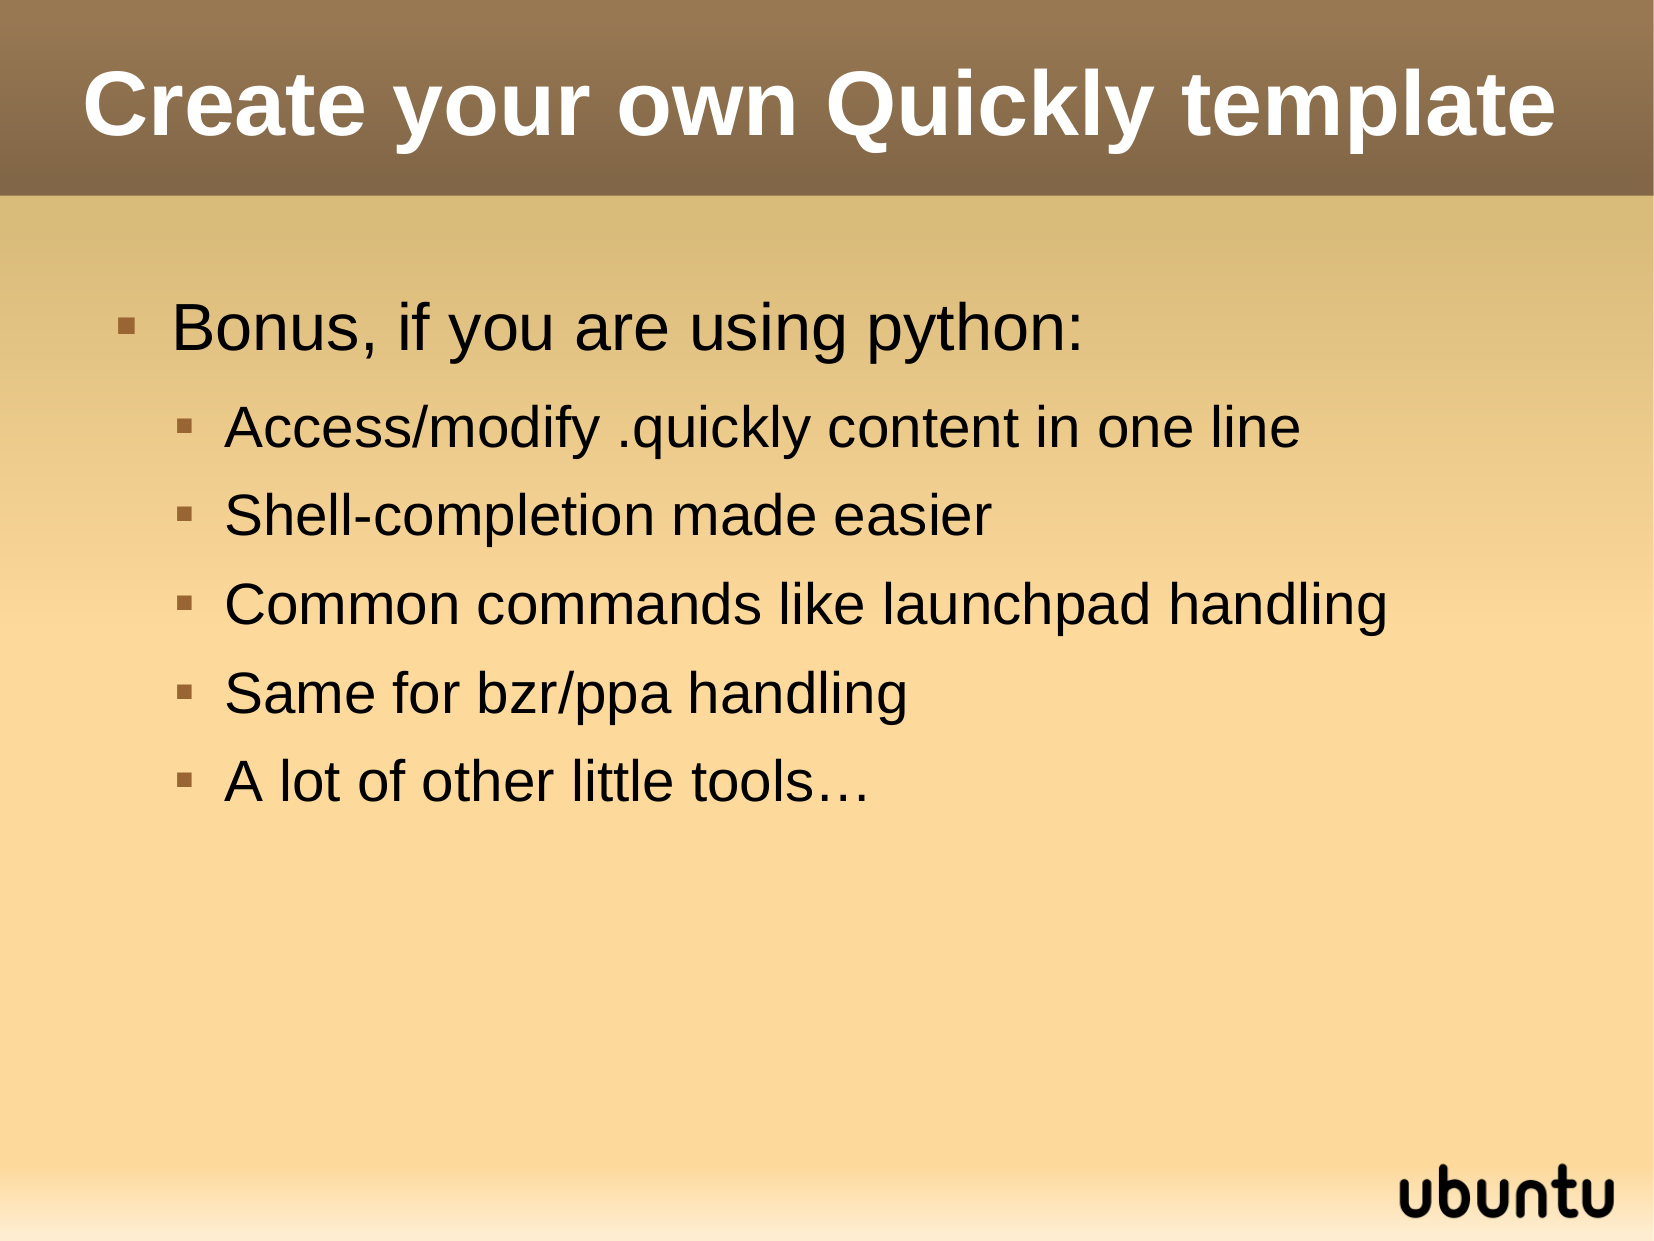

# Create your own Quickly template
Bonus, if you are using python:
Access/modify .quickly content in one line
Shell-completion made easier
Common commands like launchpad handling
Same for bzr/ppa handling
A lot of other little tools…